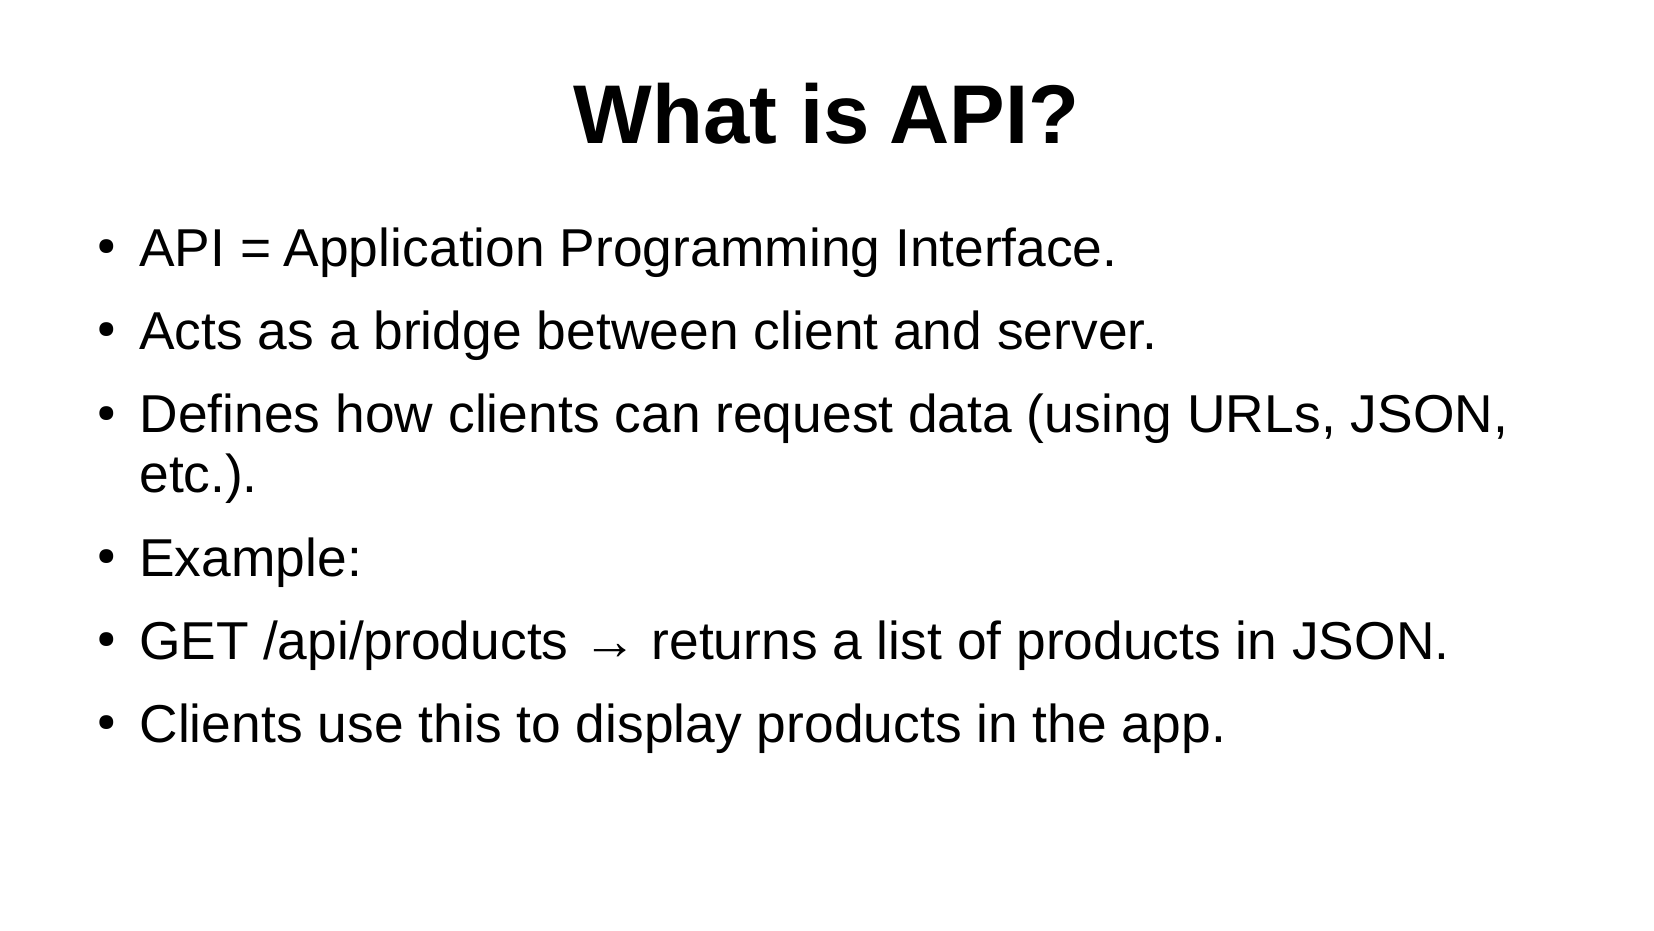

# What is API?
API = Application Programming Interface.
Acts as a bridge between client and server.
Defines how clients can request data (using URLs, JSON, etc.).
Example:
GET /api/products → returns a list of products in JSON.
Clients use this to display products in the app.